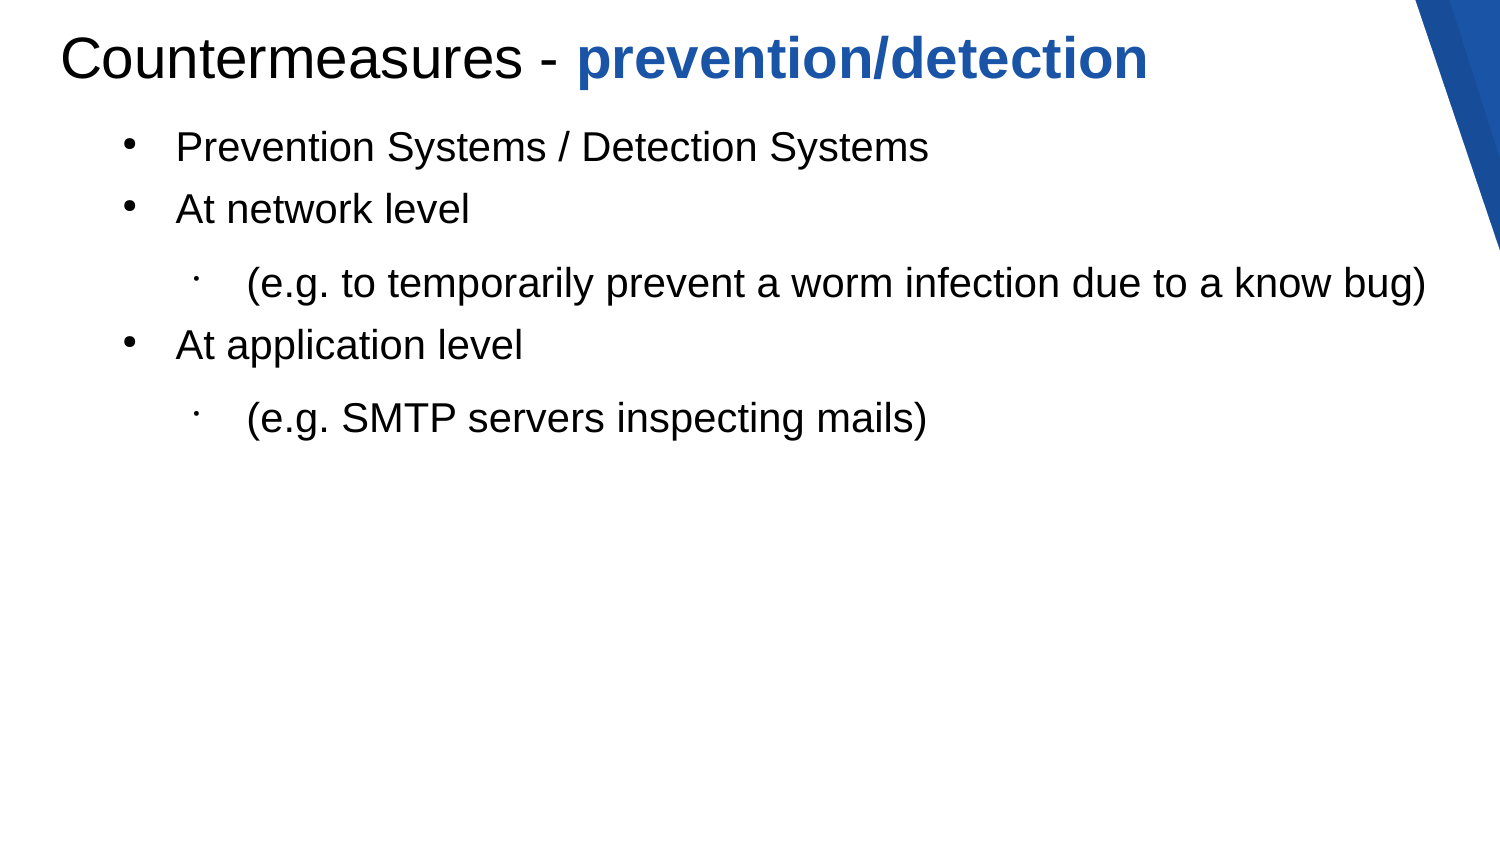

Countermeasures - prevention/detection
# Prevention Systems / Detection Systems
At network level
(e.g. to temporarily prevent a worm infection due to a know bug)
At application level
(e.g. SMTP servers inspecting mails)